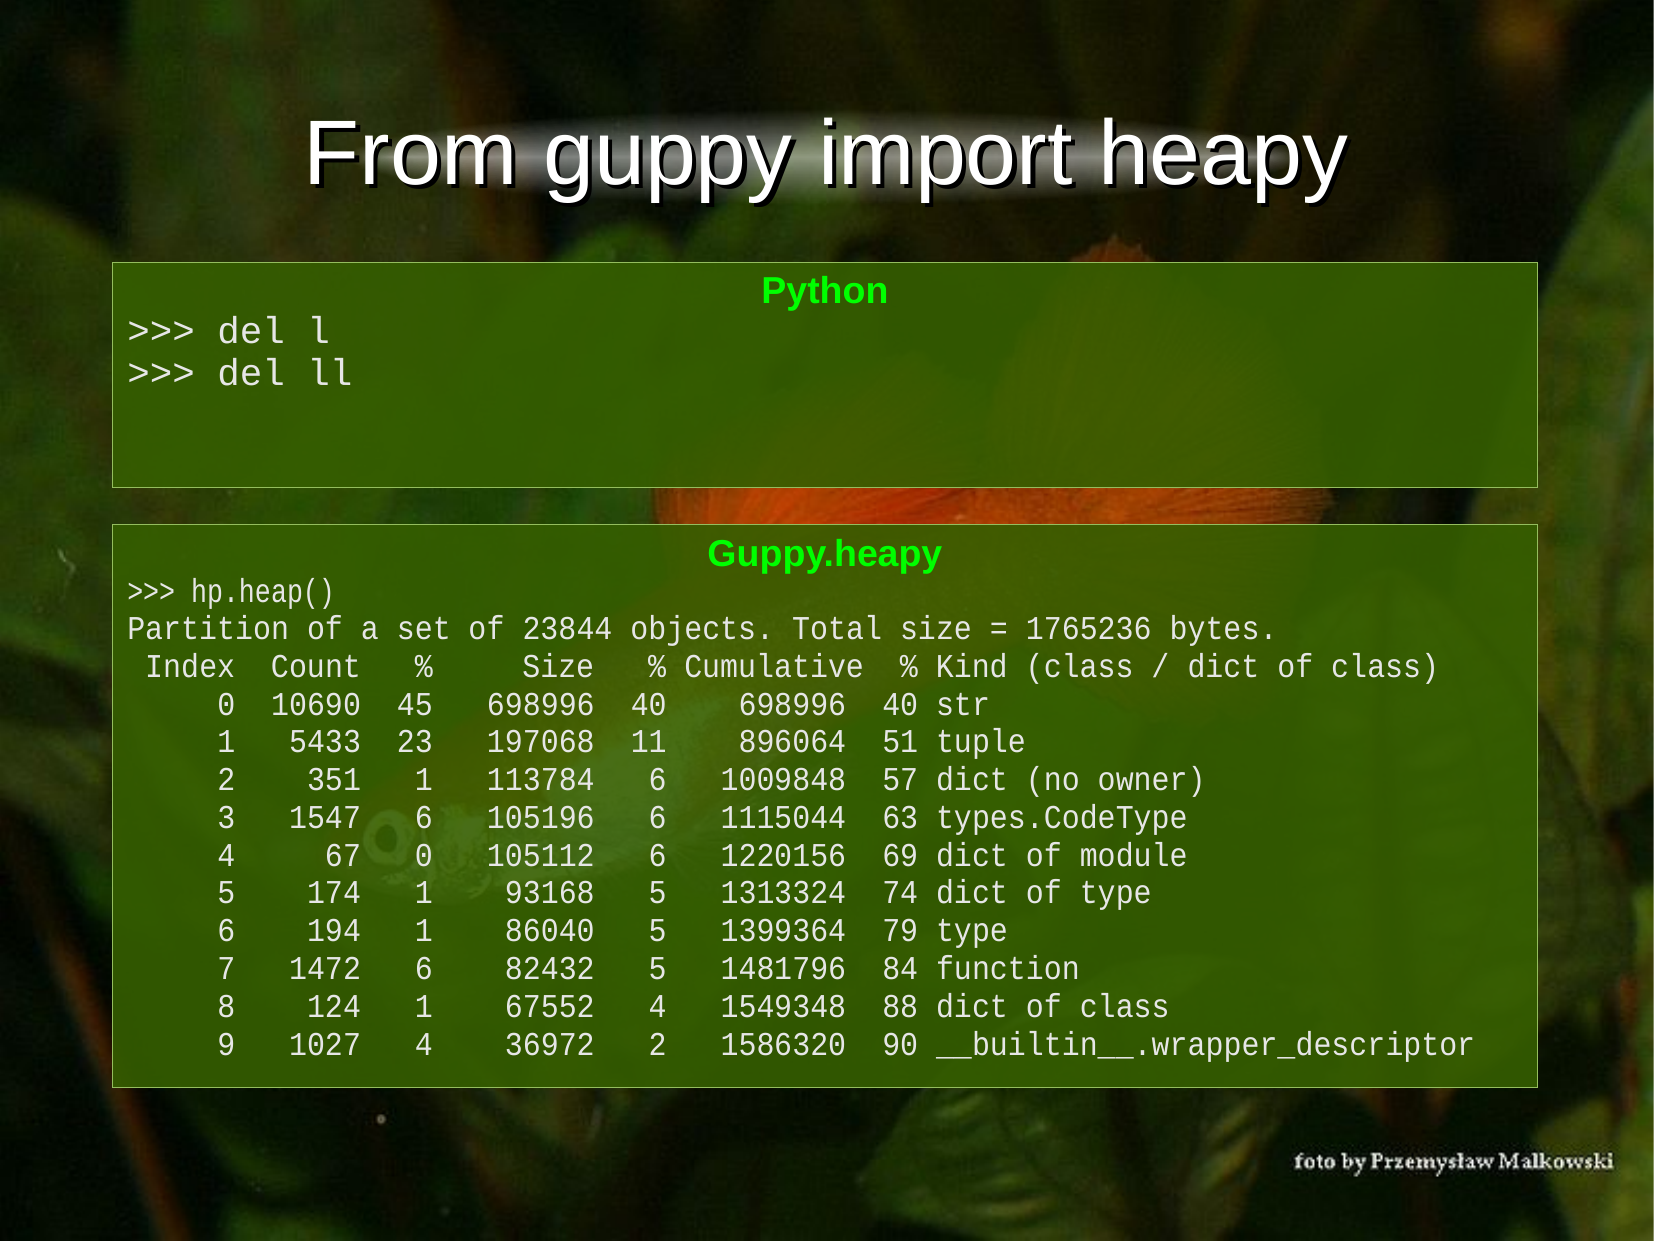

# From guppy import heapy
Python
>>> del l
>>> del ll
Guppy.heapy
>>> hp.heap()
Partition of a set of 23844 objects. Total size = 1765236 bytes.
 Index Count % Size % Cumulative % Kind (class / dict of class)
 0 10690 45 698996 40 698996 40 str
 1 5433 23 197068 11 896064 51 tuple
 2 351 1 113784 6 1009848 57 dict (no owner)
 3 1547 6 105196 6 1115044 63 types.CodeType
 4 67 0 105112 6 1220156 69 dict of module
 5 174 1 93168 5 1313324 74 dict of type
 6 194 1 86040 5 1399364 79 type
 7 1472 6 82432 5 1481796 84 function
 8 124 1 67552 4 1549348 88 dict of class
 9 1027 4 36972 2 1586320 90 __builtin__.wrapper_descriptor